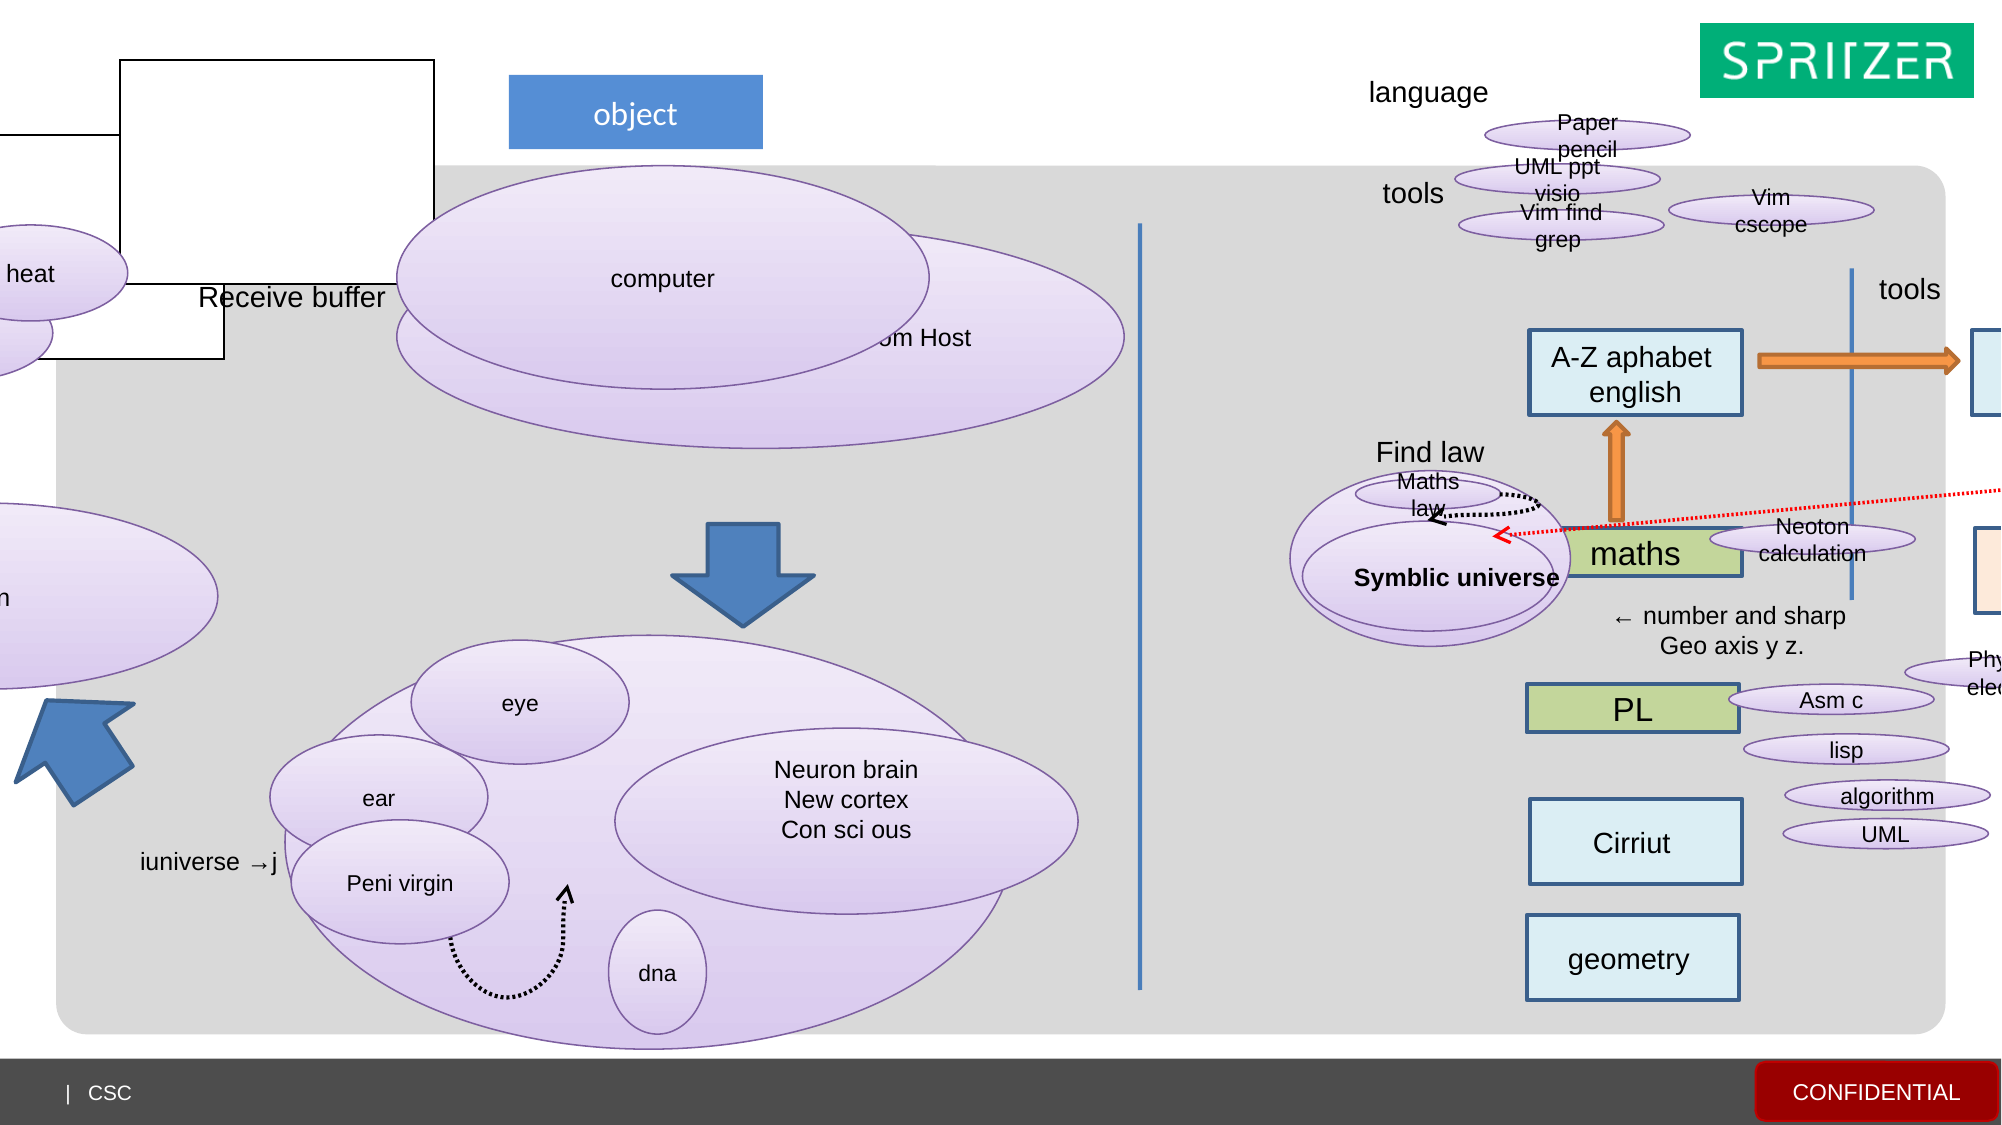

language
object
Paper pencil
UML ppt visio
obit
computer
tools
Vim cscope
Vim find grep
heat
Serialized large packet sent from Host
sun
tools
Receive buffer
light
A-Z aphabet
english
A e I o u
Find law
packet
Maths law
man
Symblic universe
Neoton calculation
maths
DNA AGCT
← number and sharp
Geo axis y z.
eye
Physics electron
PL
Asm c
Neuron brain
New cortex
Con sci ous
lisp
ear
algorithm
Cirriut
UML
Peni virgin
iuniverse →j
dna
geometry
Pre serve
Pre servation
Sur vivid machine
protein
Scire : to know
Sci ence
build
23 a chromesomes
23 b chromesomes